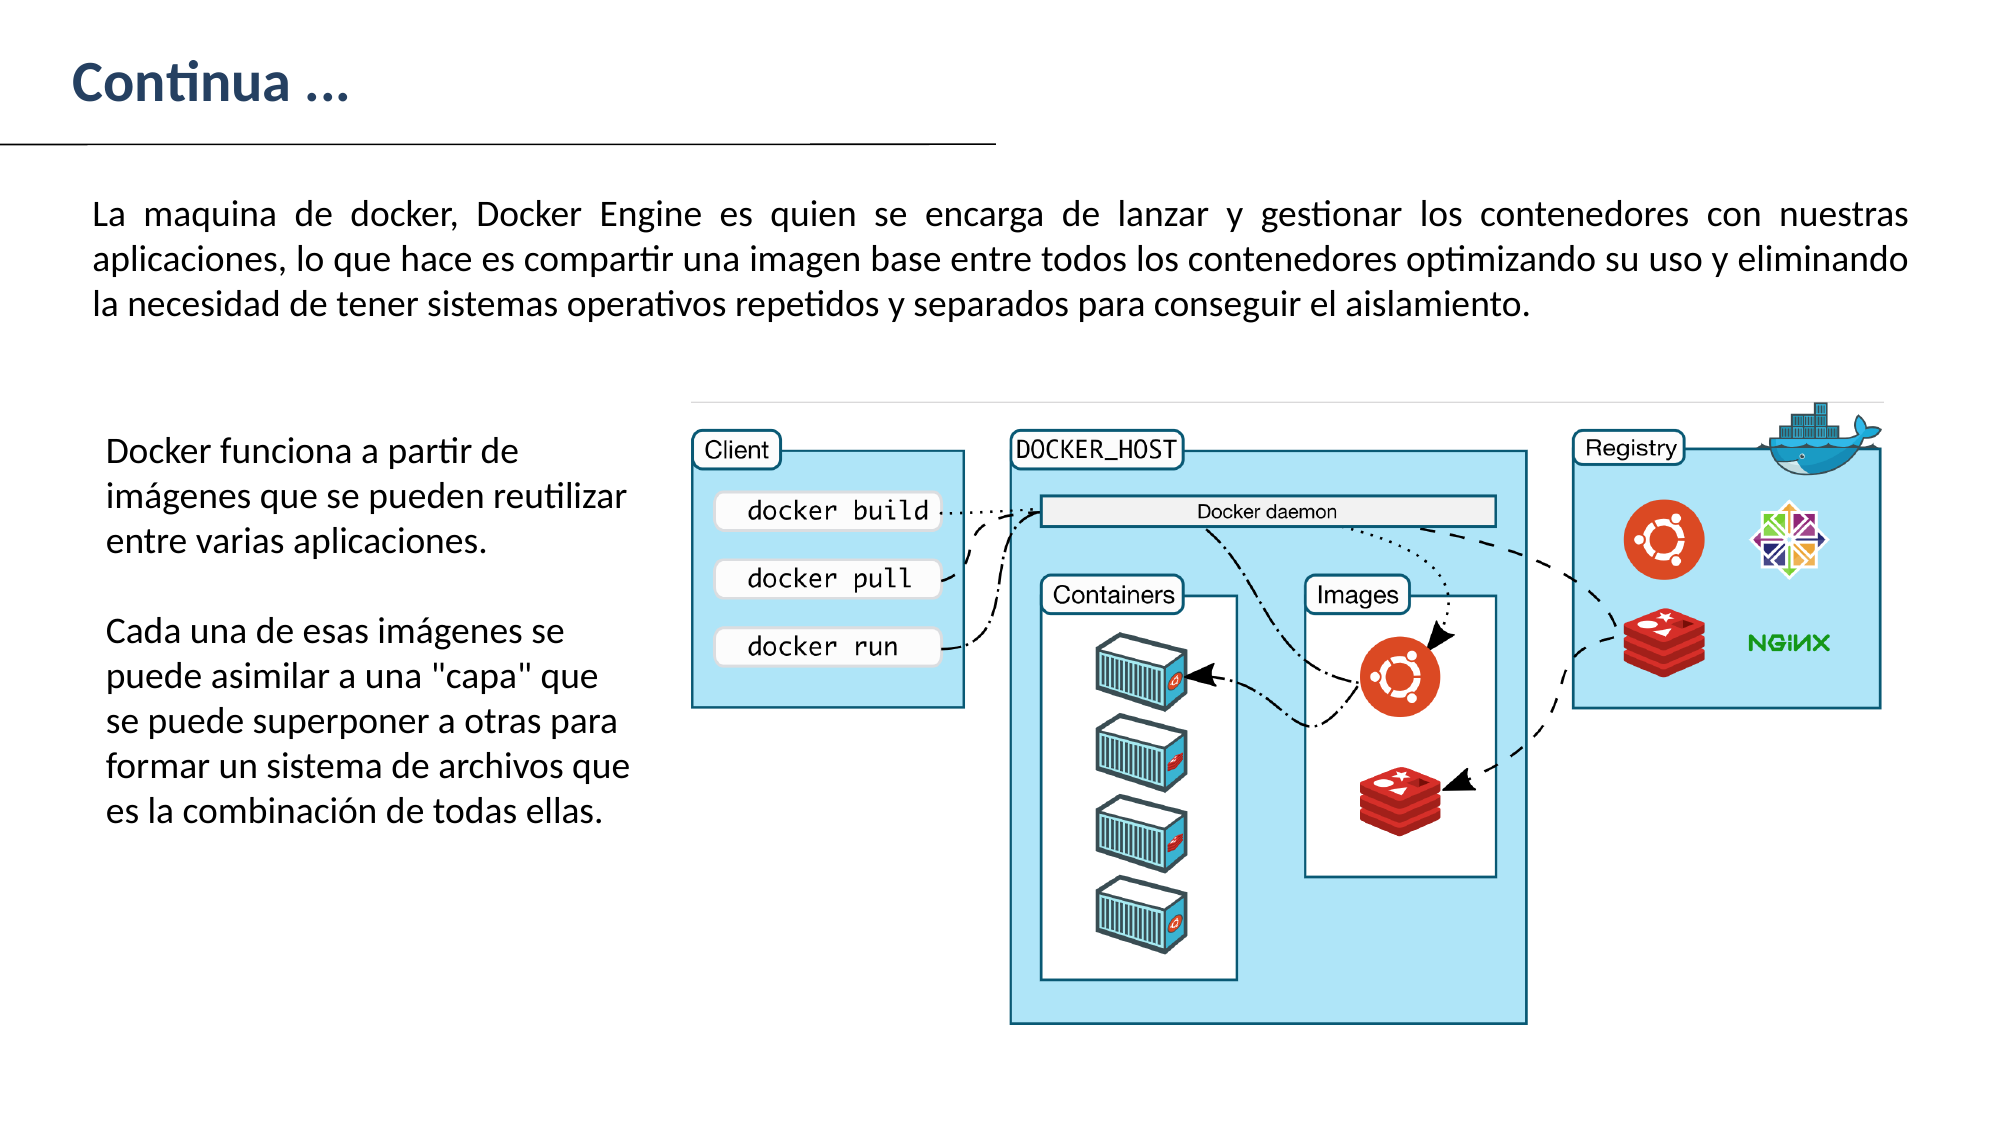

Continua ...
La maquina de docker, Docker Engine es quien se encarga de lanzar y gestionar los contenedores con nuestras aplicaciones, lo que hace es compartir una imagen base entre todos los contenedores optimizando su uso y eliminando la necesidad de tener sistemas operativos repetidos y separados para conseguir el aislamiento.
Docker funciona a partir de imágenes que se pueden reutilizar entre varias aplicaciones.
Cada una de esas imágenes se puede asimilar a una "capa" que se puede superponer a otras para formar un sistema de archivos que es la combinación de todas ellas.